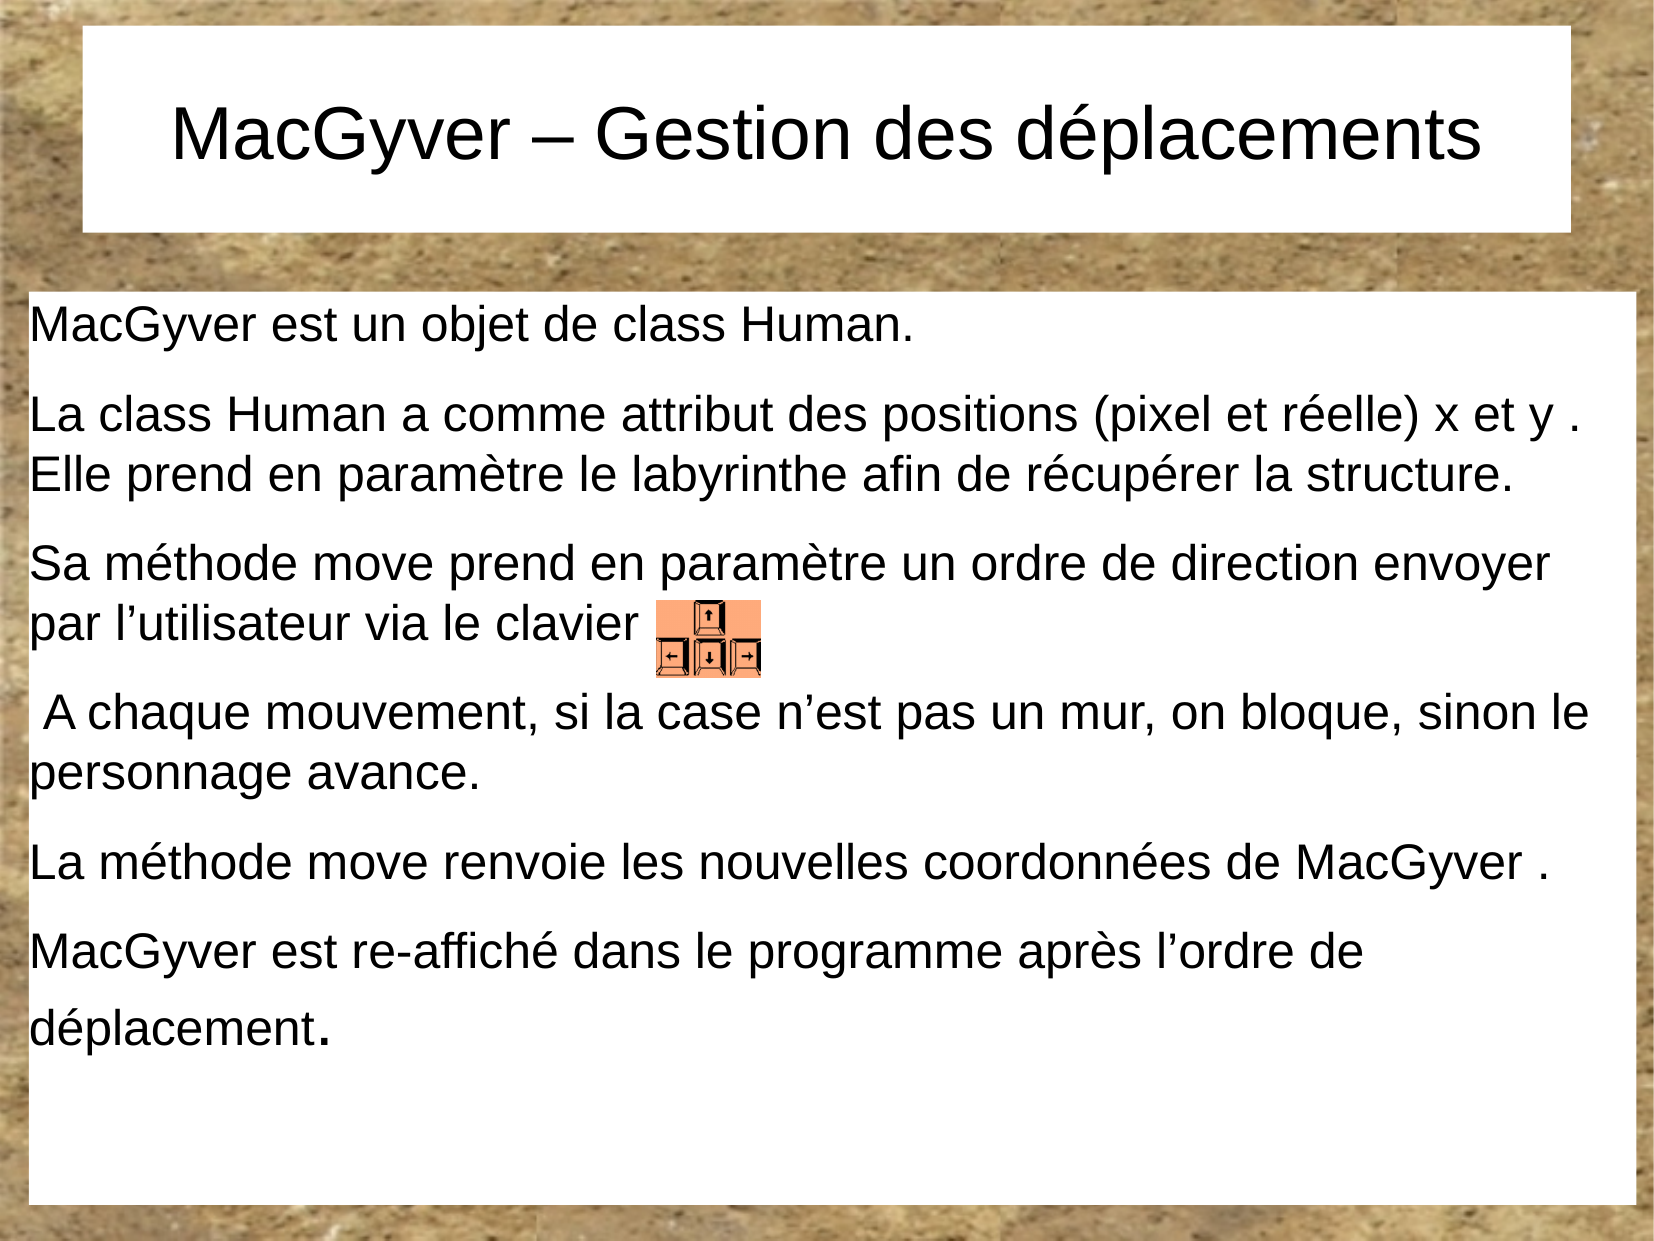

# MacGyver – Gestion des déplacements
MacGyver est un objet de class Human.
La class Human a comme attribut des positions (pixel et réelle) x et y . Elle prend en paramètre le labyrinthe afin de récupérer la structure.
Sa méthode move prend en paramètre un ordre de direction envoyer par l’utilisateur via le clavier
 A chaque mouvement, si la case n’est pas un mur, on bloque, sinon le personnage avance.
La méthode move renvoie les nouvelles coordonnées de MacGyver .
MacGyver est re-affiché dans le programme après l’ordre de déplacement.